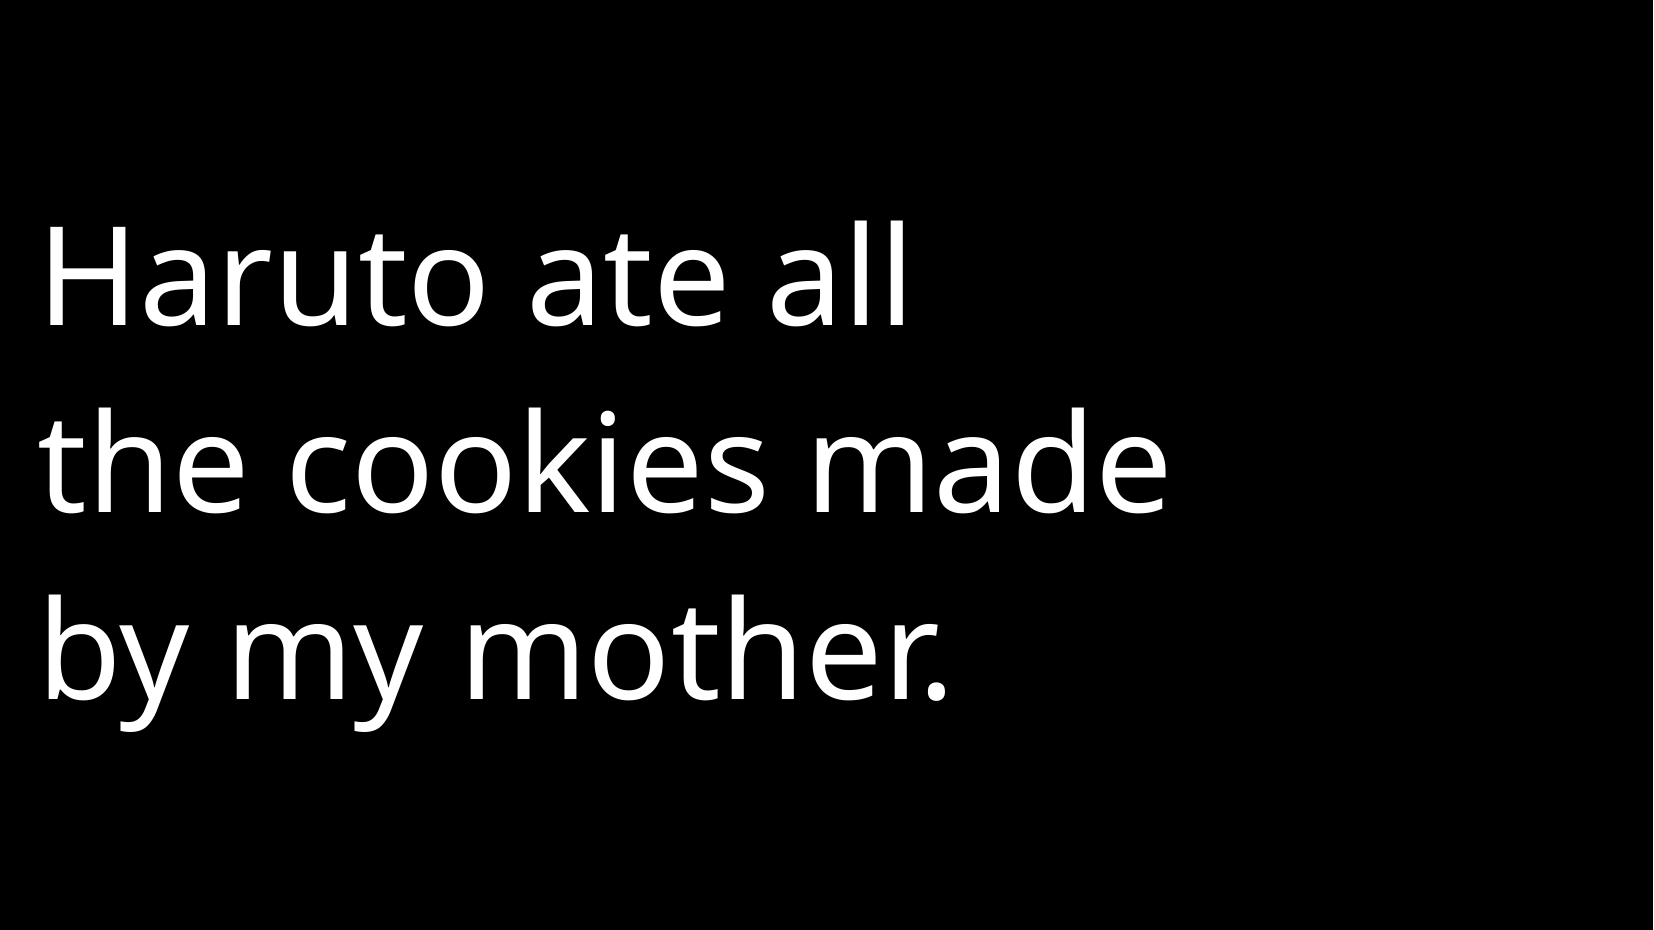

# Haruto ate all the cookies made by my mother.